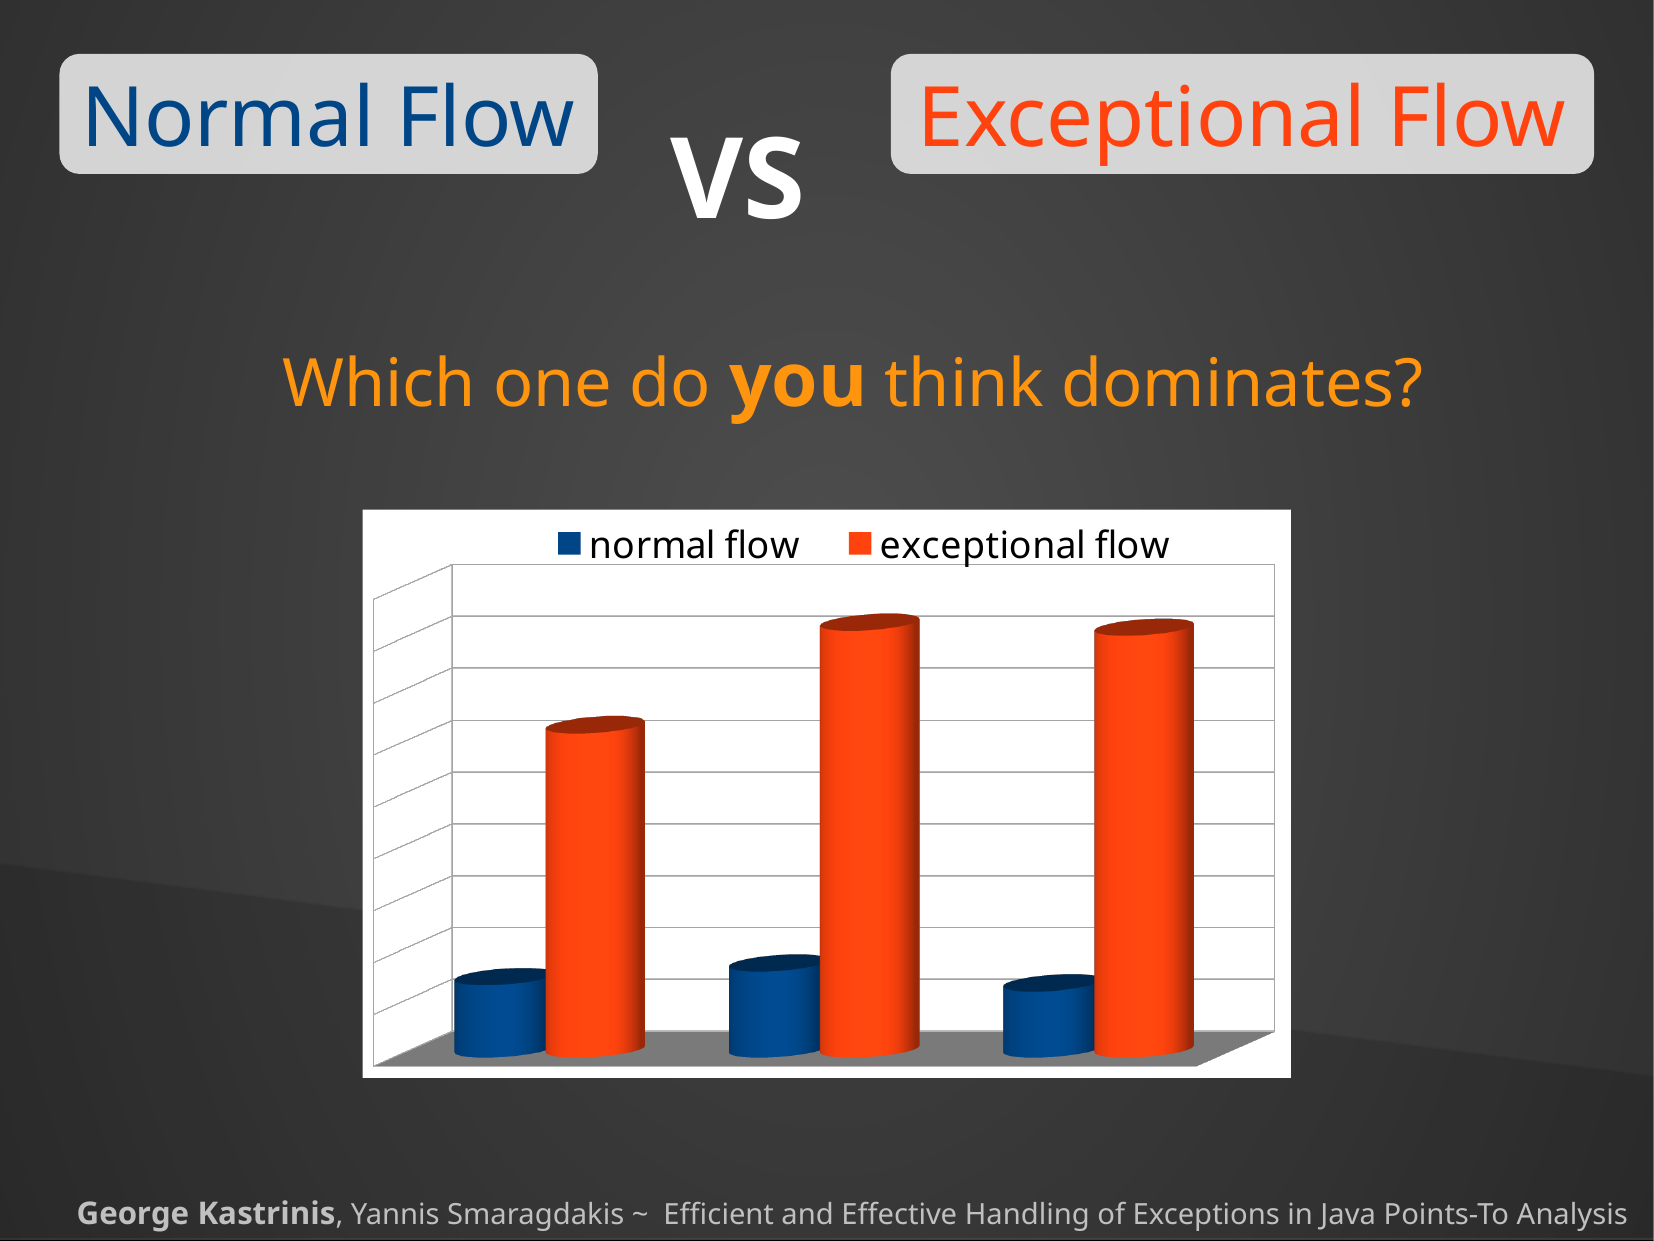

Normal Flow
Exceptional Flow
VS
Which one do you think dominates?
[unsupported chart]